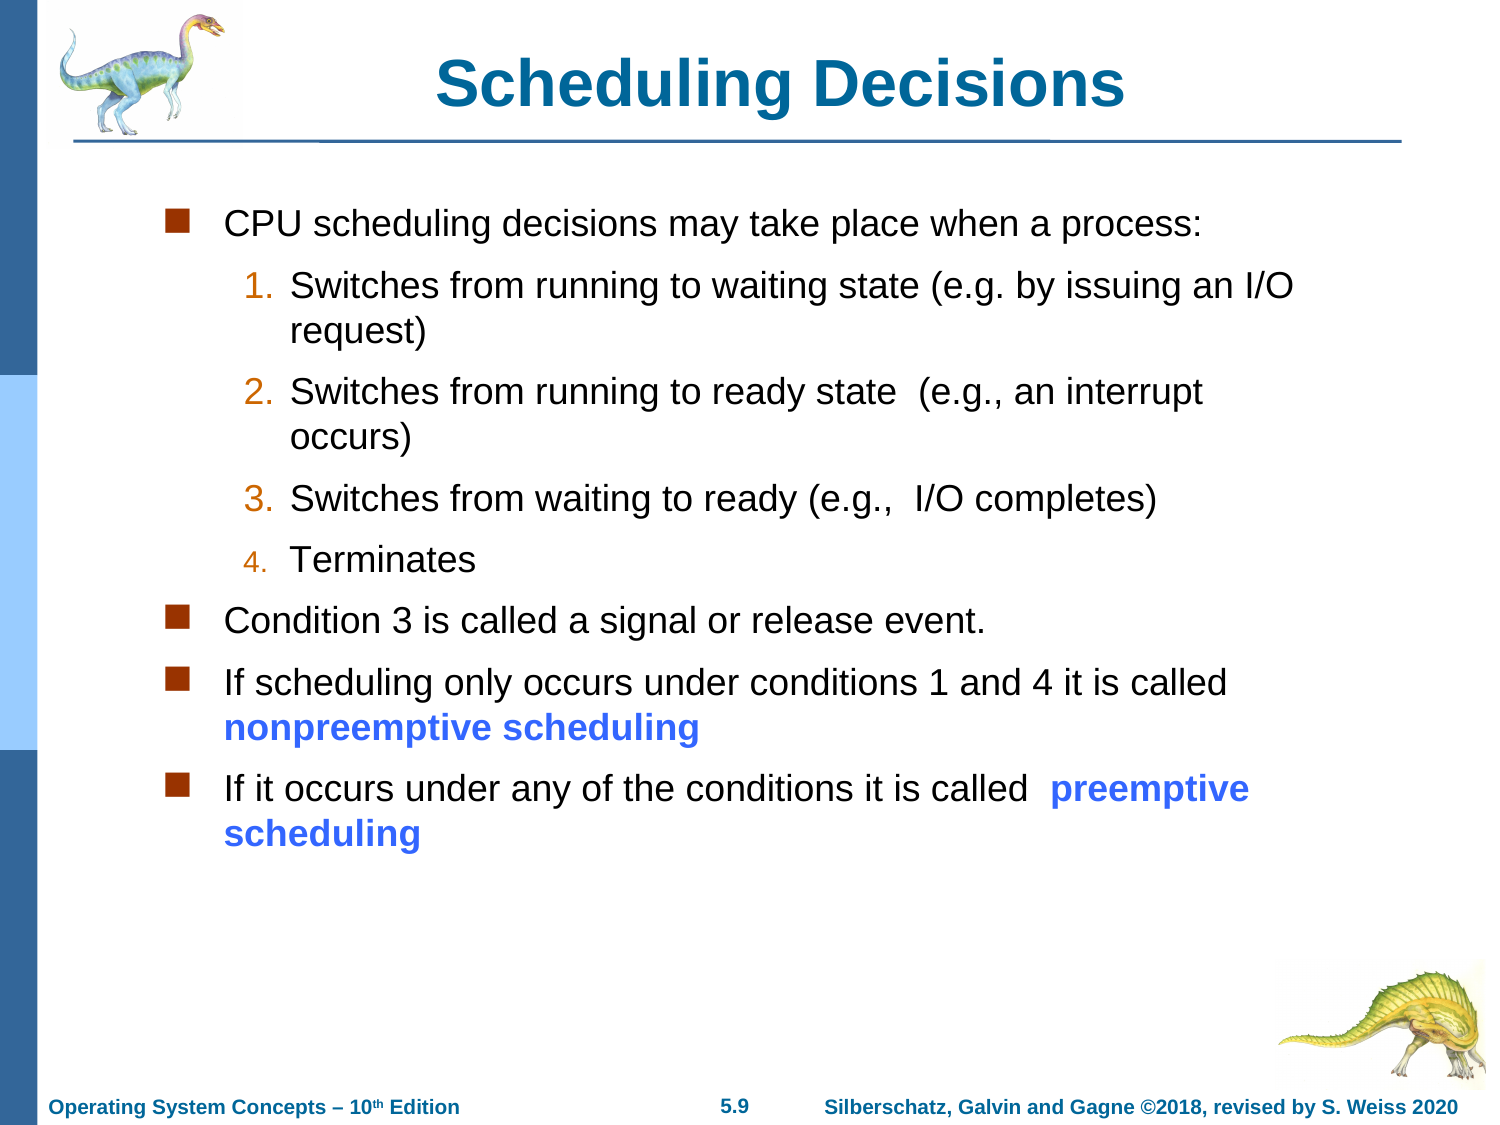

Scheduling Decisions
CPU scheduling decisions may take place when a process:
1.	Switches from running to waiting state (e.g. by issuing an I/O request)
2.	Switches from running to ready state (e.g., an interrupt occurs)
3.	Switches from waiting to ready (e.g., I/O completes)
Terminates
Condition 3 is called a signal or release event.
If scheduling only occurs under conditions 1 and 4 it is called nonpreemptive scheduling
If it occurs under any of the conditions it is called preemptive scheduling